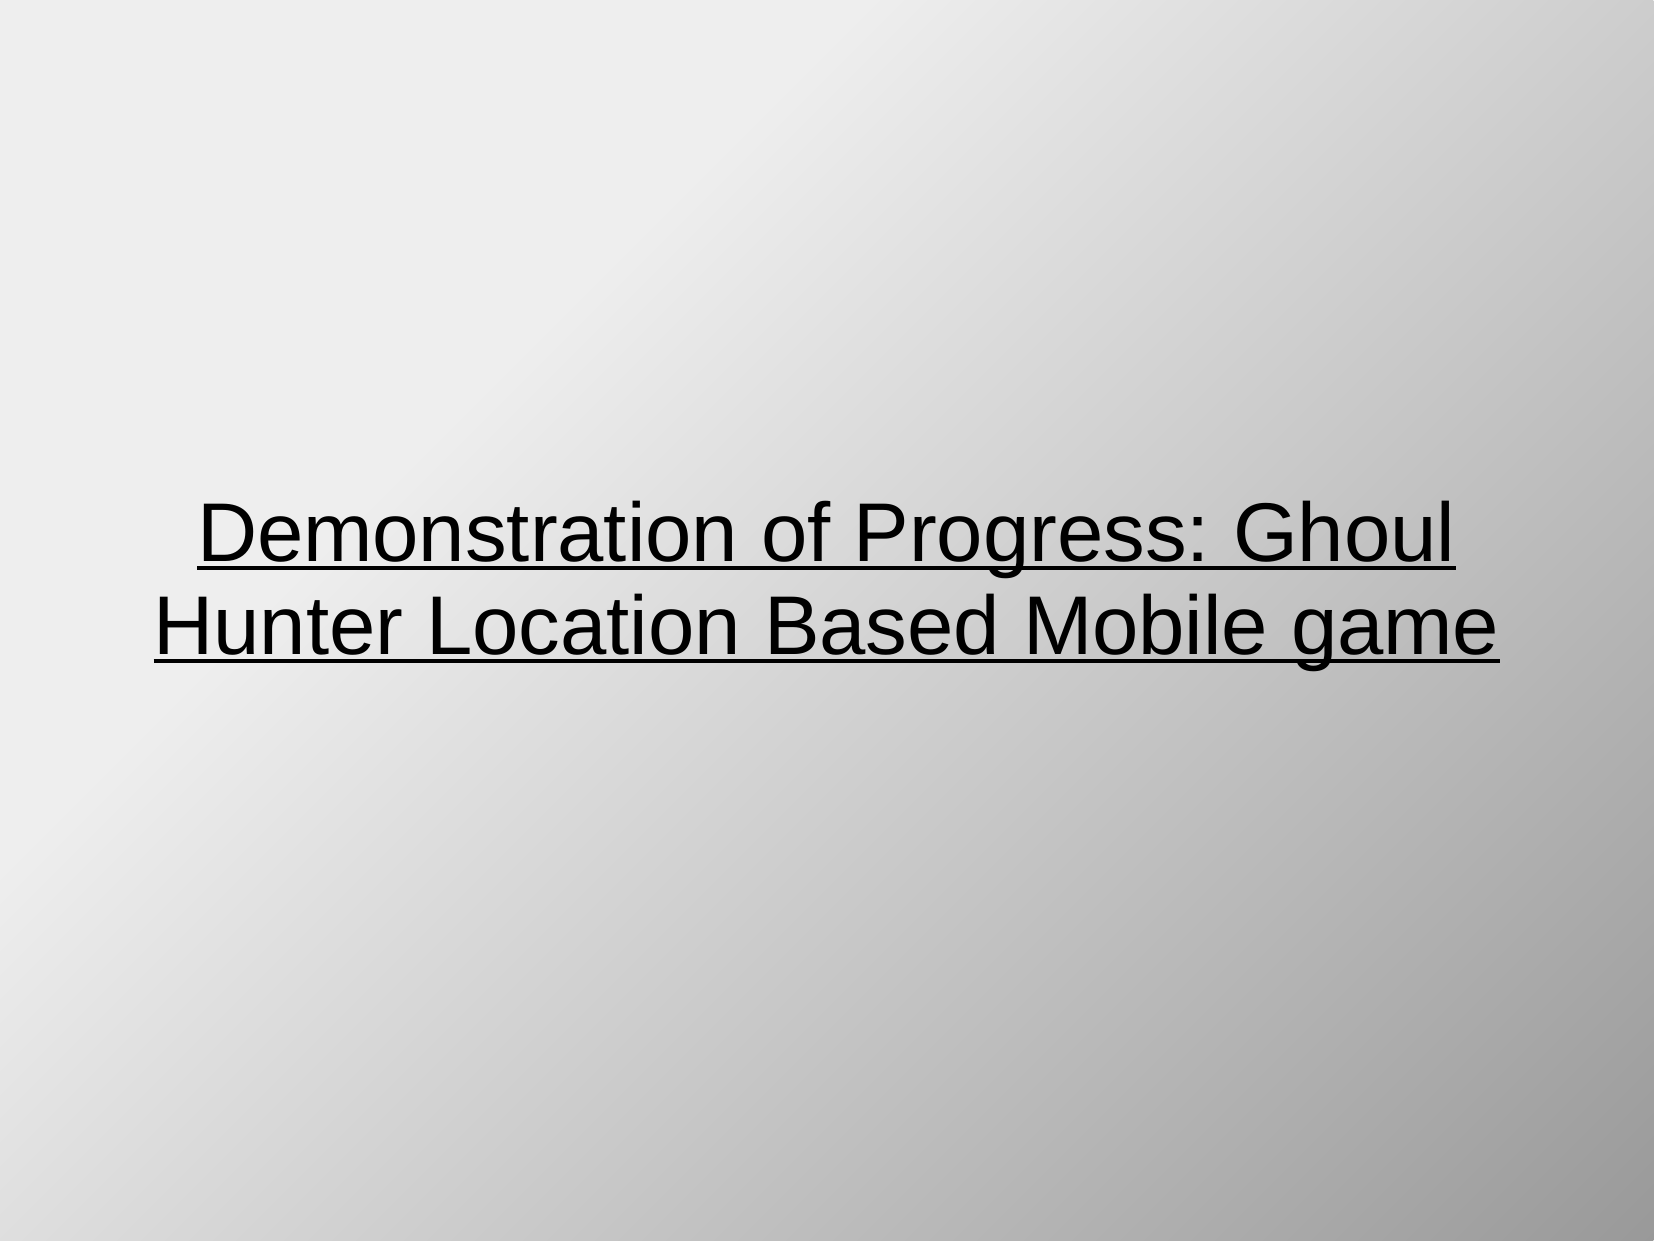

# Demonstration of Progress: Ghoul Hunter Location Based Mobile game